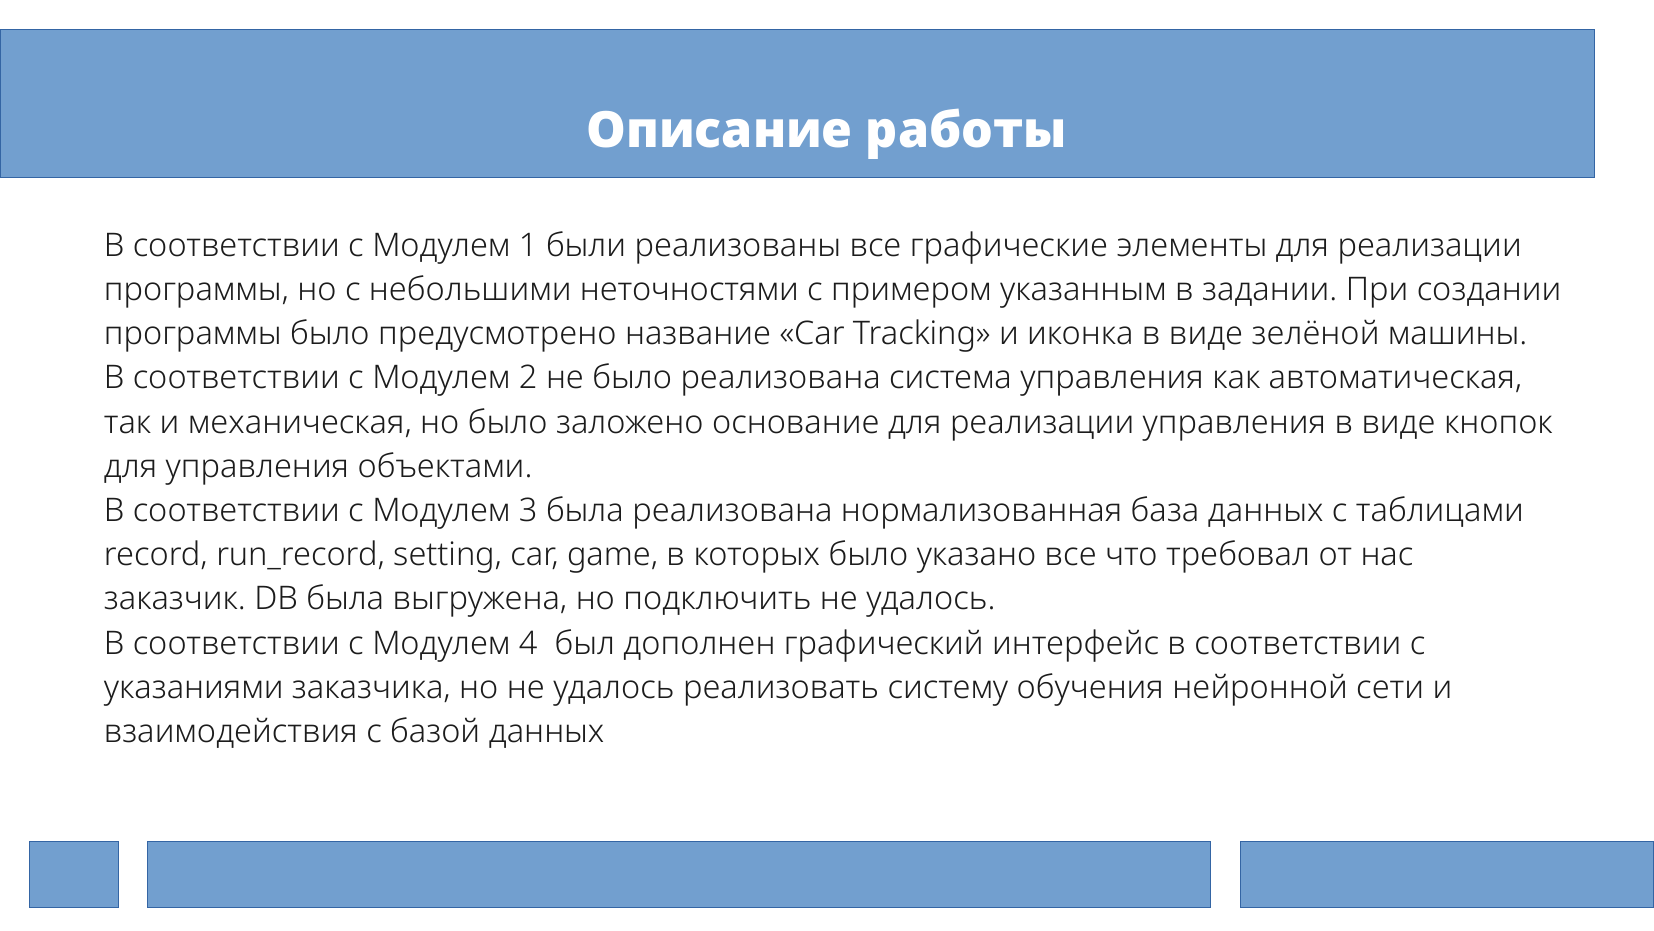

# Описание работы
В соответствии с Модулем 1 были реализованы все графические элементы для реализации программы, но с небольшими неточностями с примером указанным в задании. При создании программы было предусмотрено название «Car Tracking» и иконка в виде зелёной машины.
В соответствии с Модулем 2 не было реализована система управления как автоматическая, так и механическая, но было заложено основание для реализации управления в виде кнопок для управления объектами.
В соответствии с Модулем 3 была реализована нормализованная база данных с таблицами record, run_record, setting, car, game, в которых было указано все что требовал от нас заказчик. DB была выгружена, но подключить не удалось.
В соответствии с Модулем 4 был дополнен графический интерфейс в соответствии с указаниями заказчика, но не удалось реализовать систему обучения нейронной сети и взаимодействия с базой данных